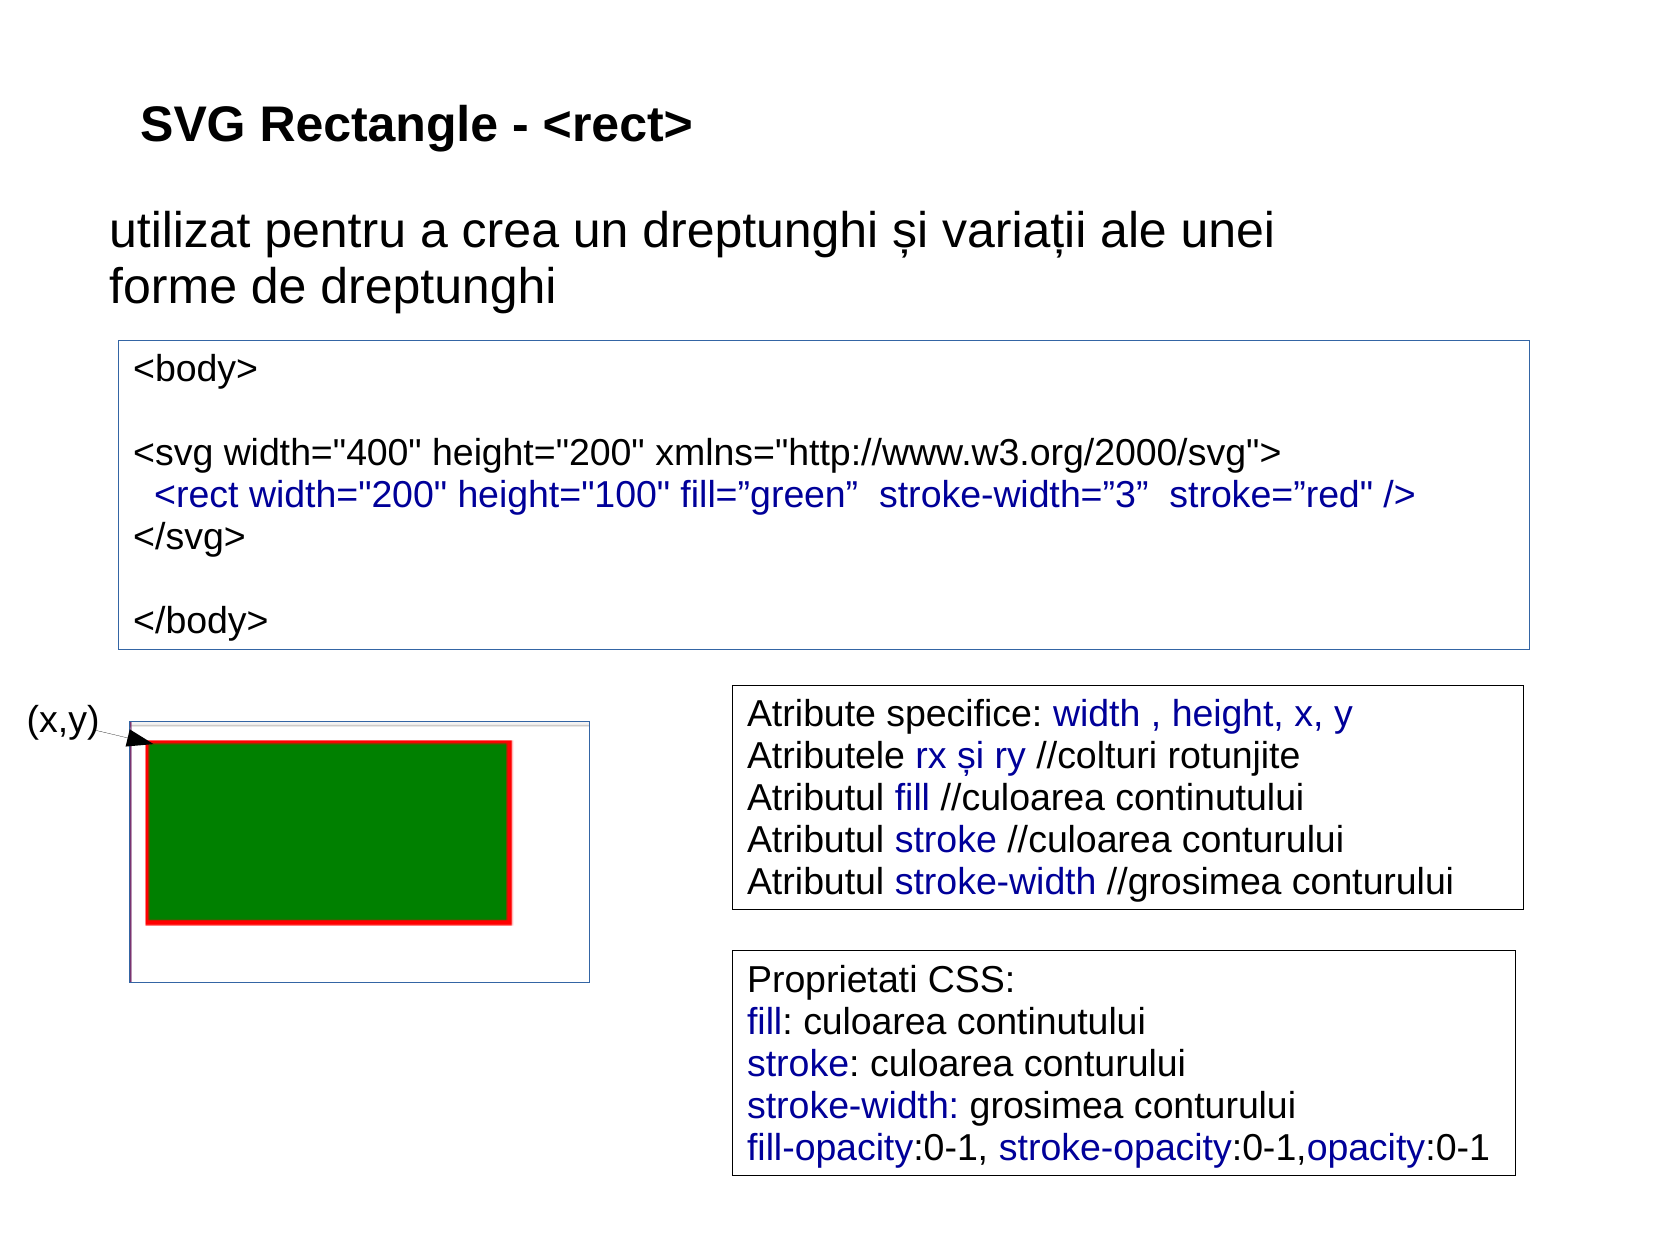

SVG Rectangle - <rect>
utilizat pentru a crea un dreptunghi și variații ale unei forme de dreptunghi
<body>
<svg width="400" height="200" xmlns="http://www.w3.org/2000/svg">
 <rect width="200" height="100" fill=”green” stroke-width=”3” stroke=”red" />
</svg>
</body>
Atribute specifice: width , height, x, y
Atributele rx și ry //colturi rotunjite
Atributul fill //culoarea continutului
Atributul stroke //culoarea conturului
Atributul stroke-width //grosimea conturului
(x,y)
Proprietati CSS:
fill: culoarea continutului
stroke: culoarea conturului
stroke-width: grosimea conturului
fill-opacity:0-1, stroke-opacity:0-1,opacity:0-1